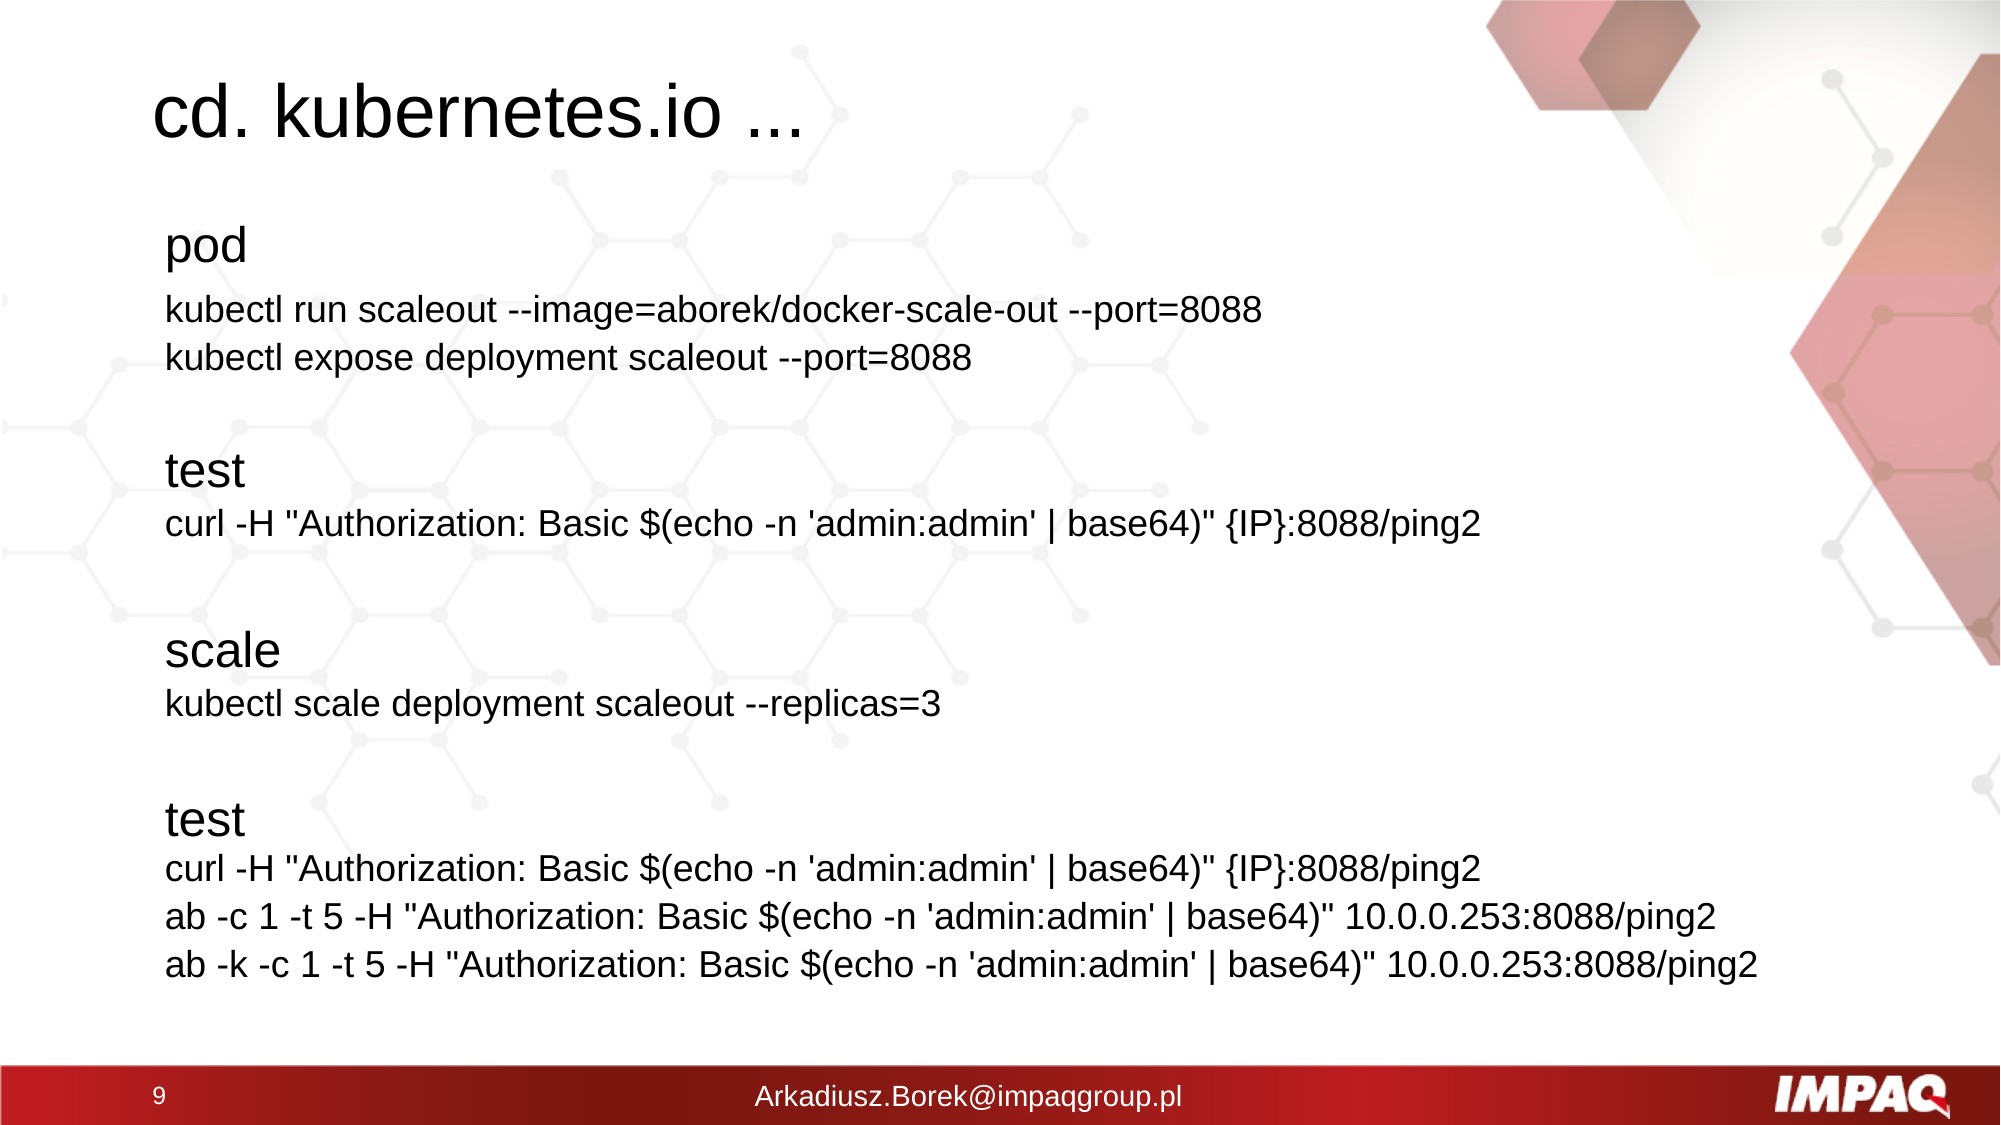

cd. kubernetes.io ...
pod
kubectl run scaleout --image=aborek/docker-scale-out --port=8088
kubectl expose deployment scaleout --port=8088
test
curl -H "Authorization: Basic $(echo -n 'admin:admin' | base64)" {IP}:8088/ping2
scale
kubectl scale deployment scaleout --replicas=3
test
curl -H "Authorization: Basic $(echo -n 'admin:admin' | base64)" {IP}:8088/ping2
ab -c 1 -t 5 -H "Authorization: Basic $(echo -n 'admin:admin' | base64)" 10.0.0.253:8088/ping2
ab -k -c 1 -t 5 -H "Authorization: Basic $(echo -n 'admin:admin' | base64)" 10.0.0.253:8088/ping2
Arkadiusz.Borek@impaqgroup.pl